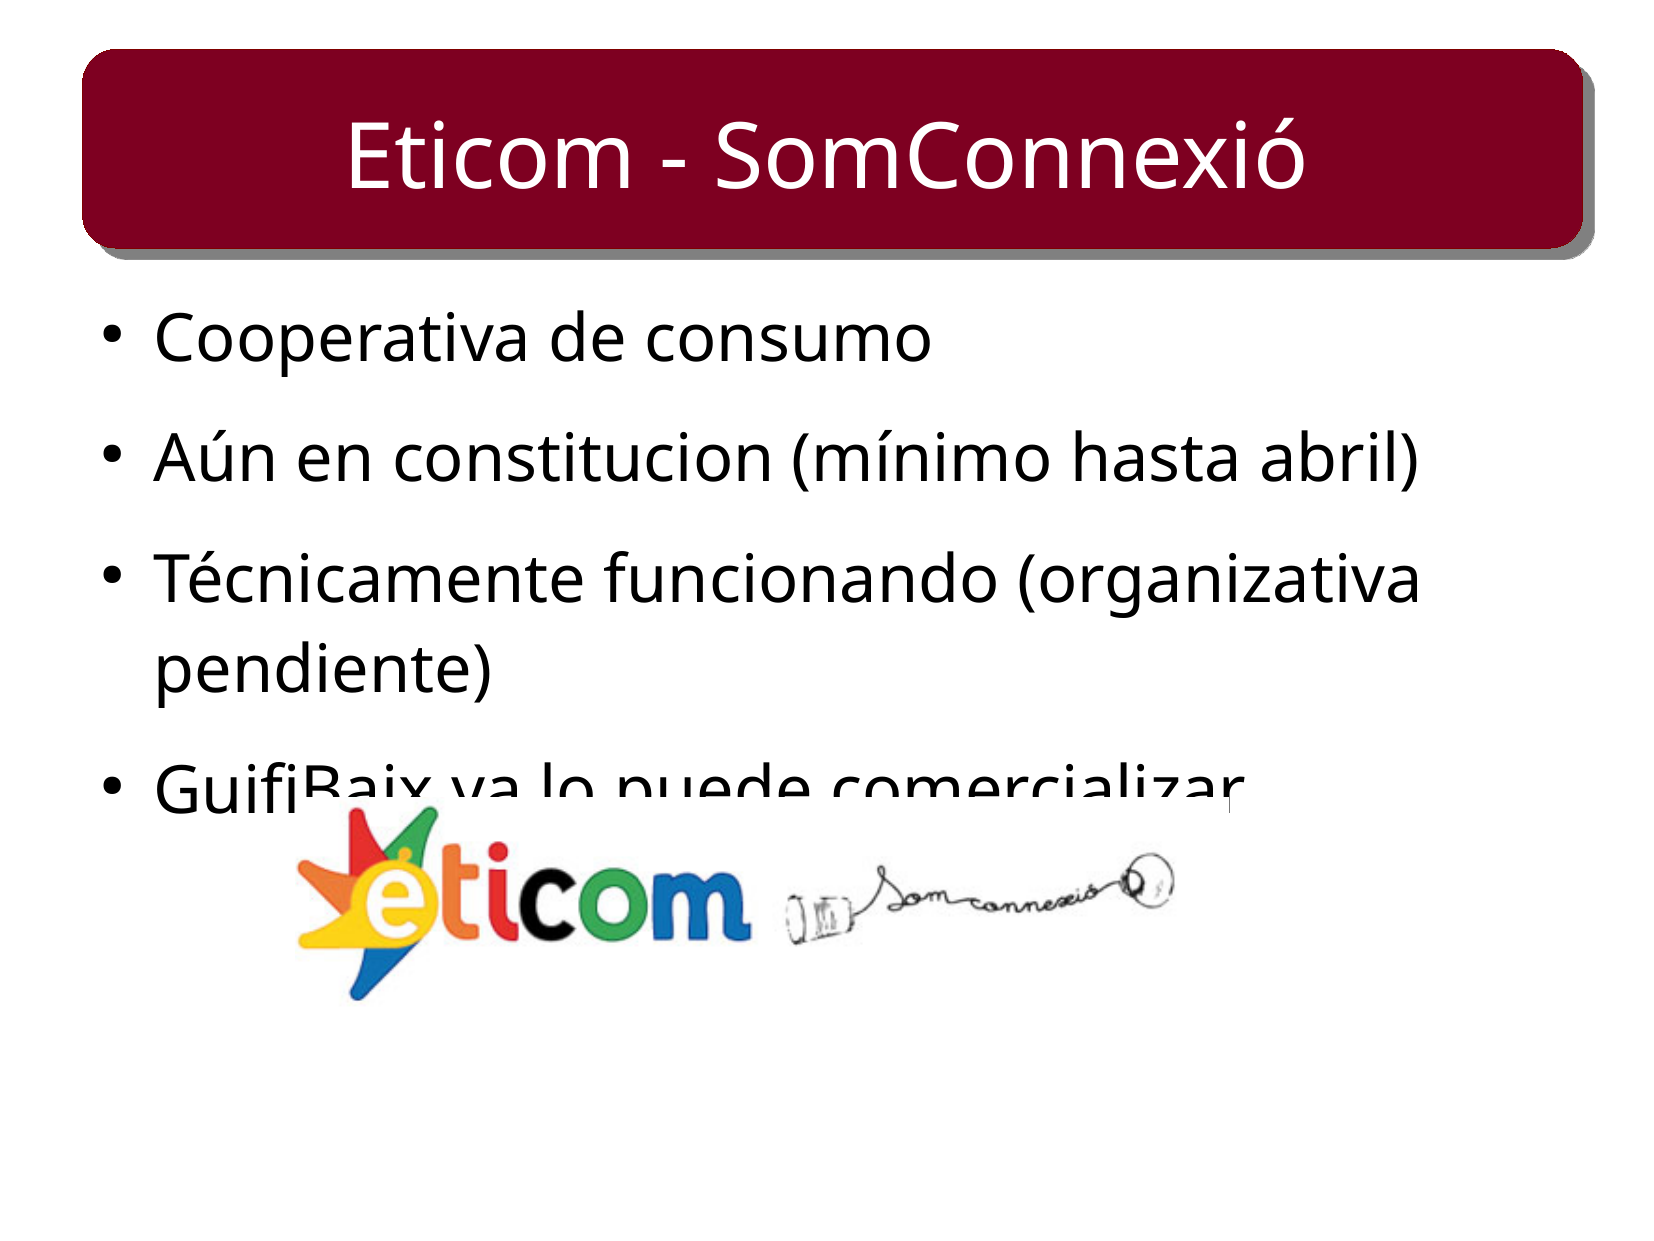

# Eticom - SomConnexió
Cooperativa de consumo
Aún en constitucion (mínimo hasta abril)
Técnicamente funcionando (organizativa pendiente)
GuifiBaix ya lo puede comercializar